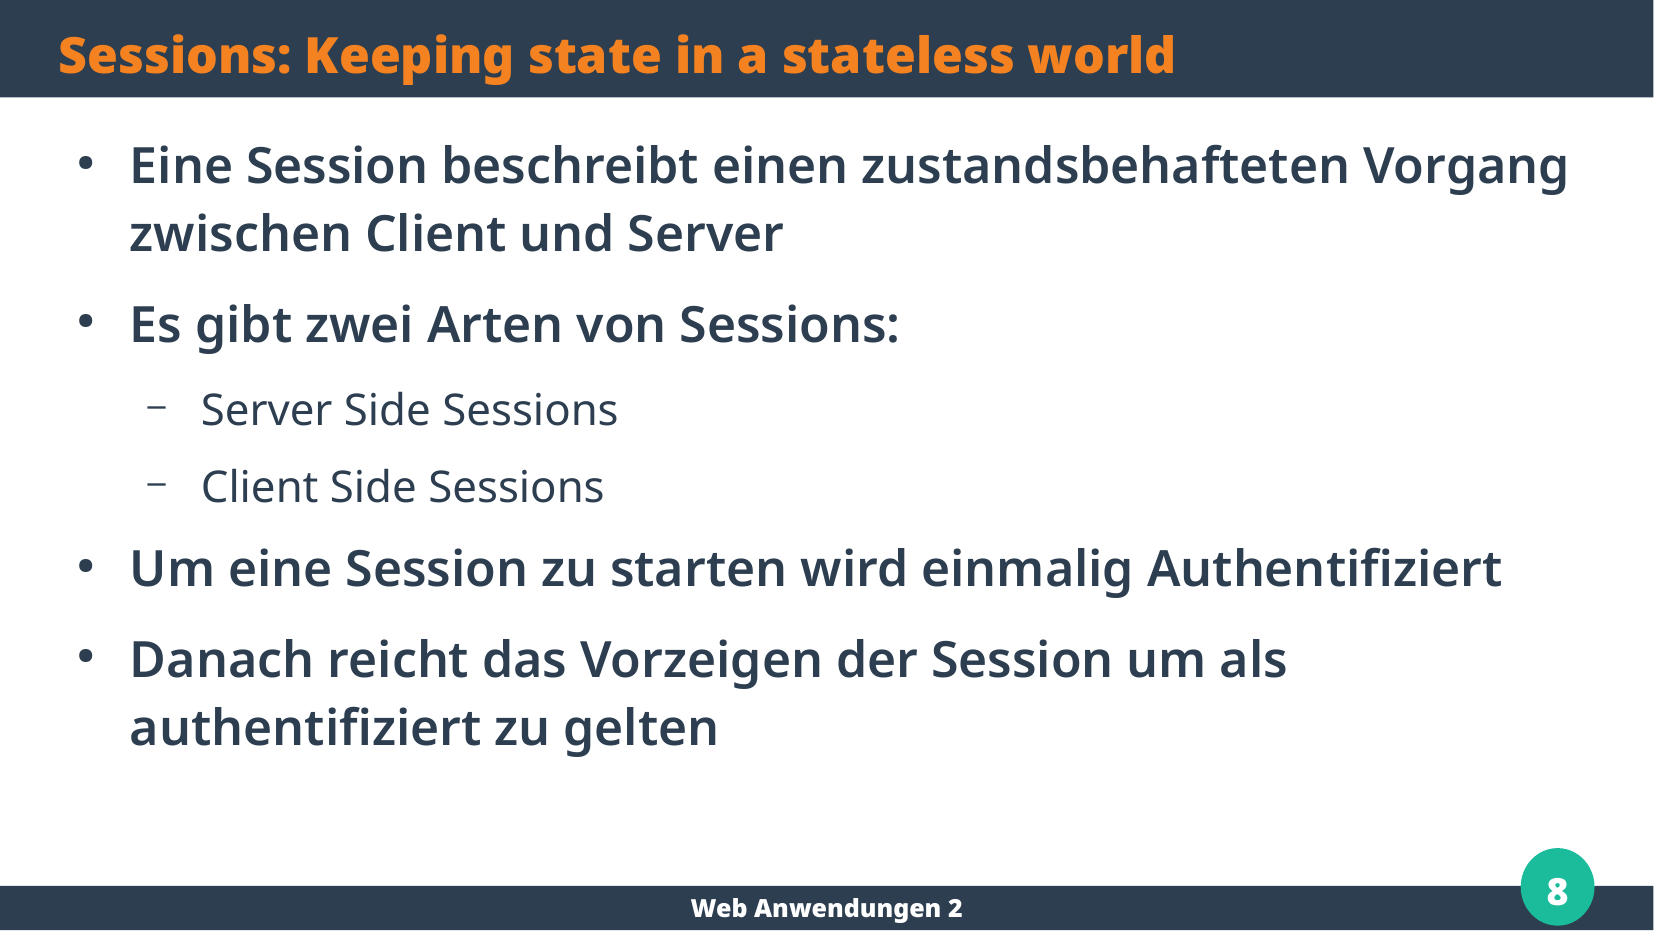

# Sessions: Keeping state in a stateless world
Eine Session beschreibt einen zustandsbehafteten Vorgang zwischen Client und Server
Es gibt zwei Arten von Sessions:
Server Side Sessions
Client Side Sessions
Um eine Session zu starten wird einmalig Authentifiziert
Danach reicht das Vorzeigen der Session um als authentifiziert zu gelten
8